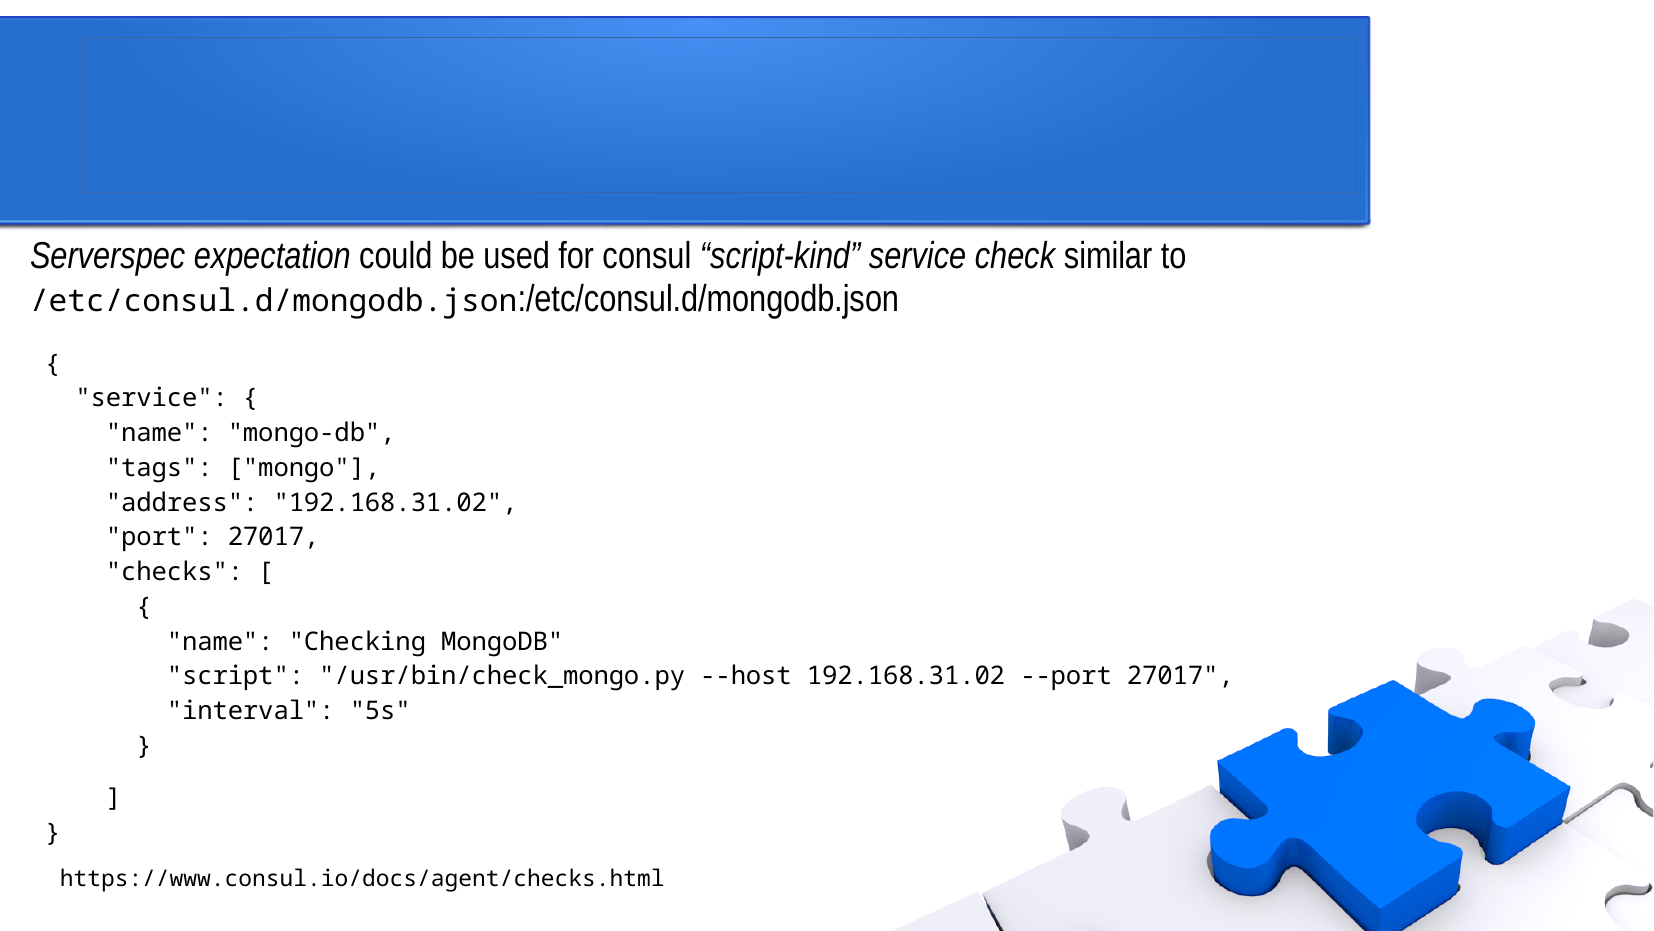

#
Serverspec expectation could be used for consul “script-kind” service check similar to /etc/consul.d/mongodb.json:/etc/consul.d/mongodb.json
{
 "service": {
 "name": "mongo-db",
 "tags": ["mongo"],
 "address": "192.168.31.02",
 "port": 27017,
 "checks": [
 {
 "name": "Checking MongoDB"
 "script": "/usr/bin/check_mongo.py --host 192.168.31.02 --port 27017",
 "interval": "5s"
 }
 ]
}
https://www.consul.io/docs/agent/checks.html